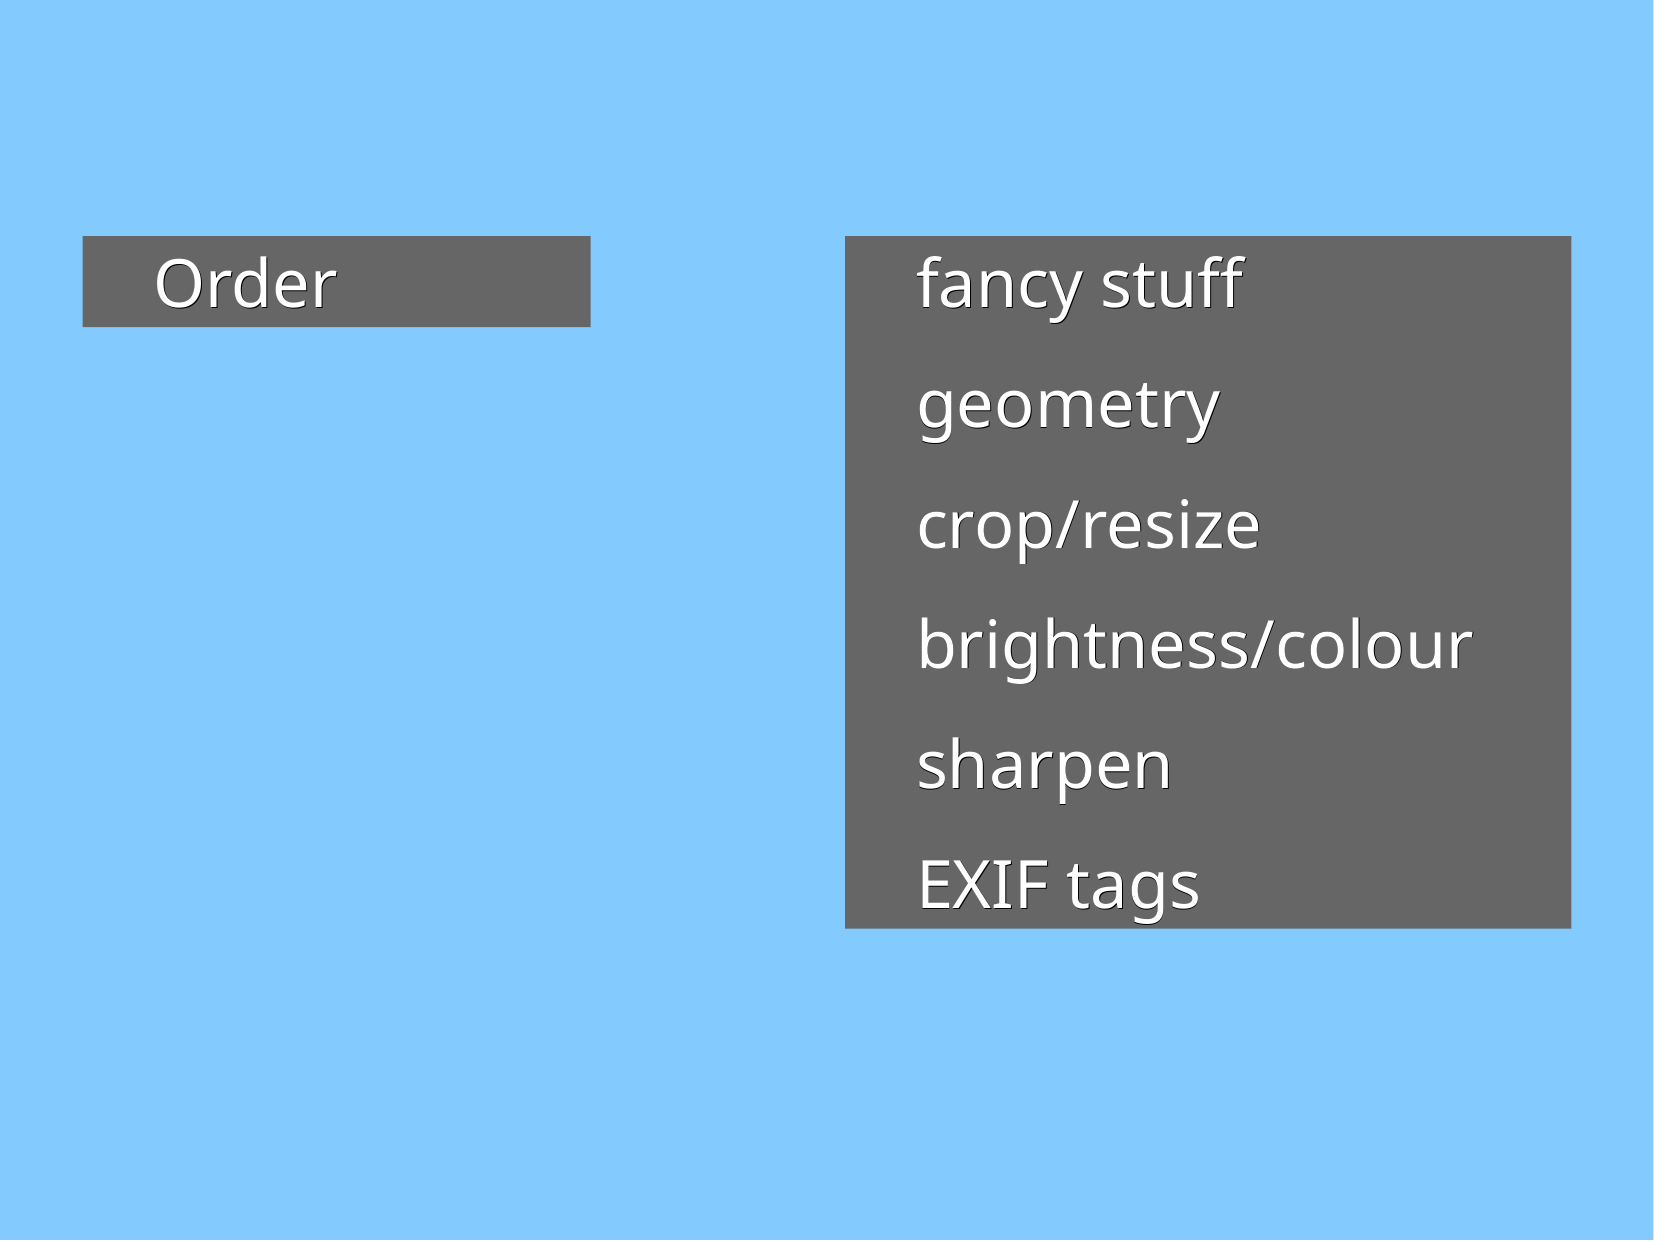

Order
# fancy stuff
geometry
crop/resize
brightness/colour
sharpen
EXIF tags